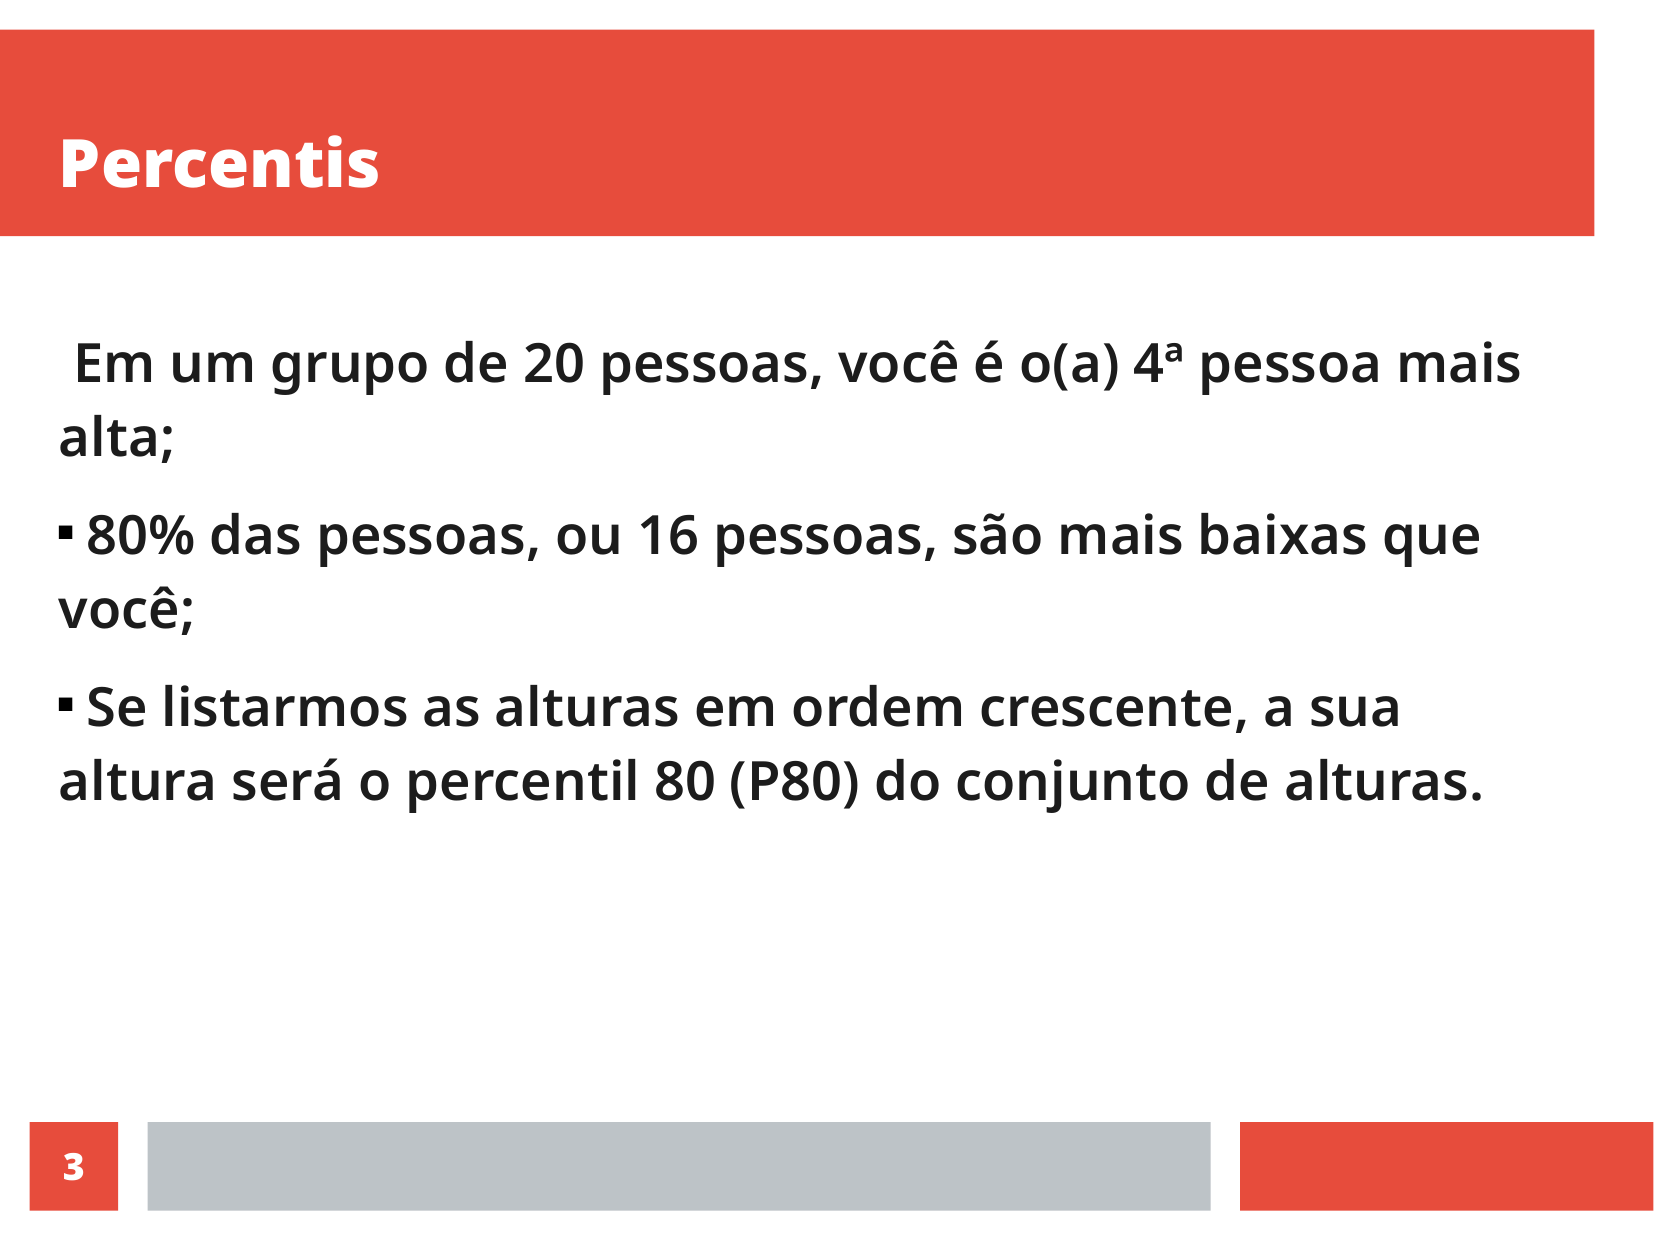

# Percentis
 Em um grupo de 20 pessoas, você é o(a) 4ª pessoa mais alta;
 80% das pessoas, ou 16 pessoas, são mais baixas que você;
 Se listarmos as alturas em ordem crescente, a sua altura será o percentil 80 (P80) do conjunto de alturas.
3